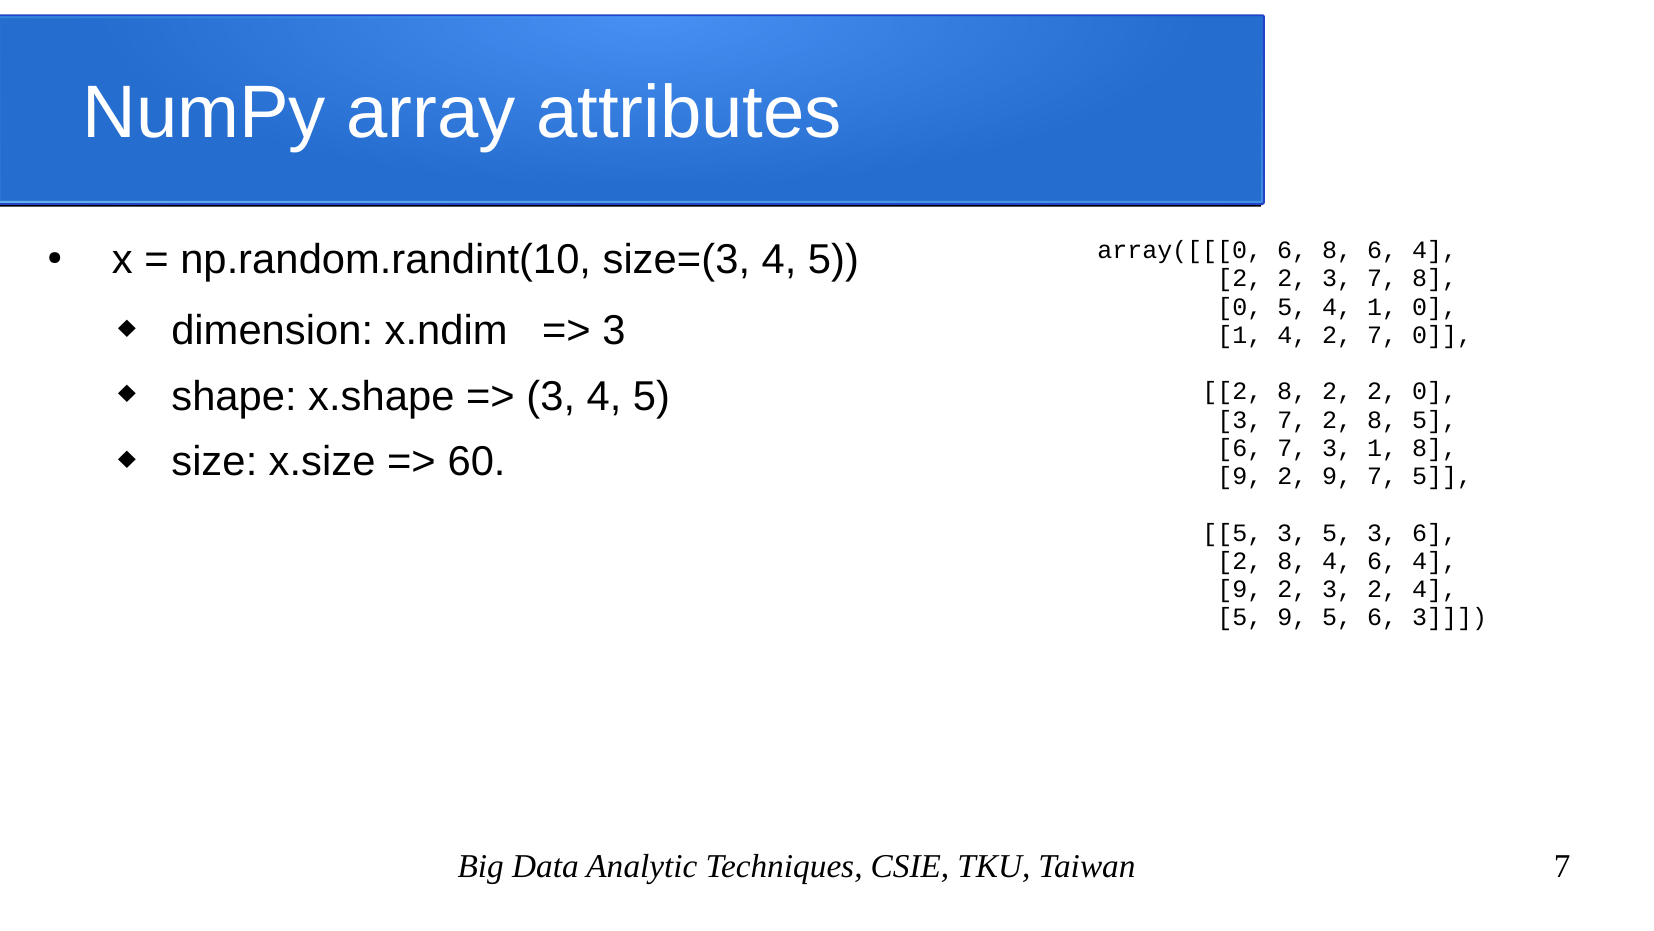

# NumPy array attributes
array([[[0, 6, 8, 6, 4],
 [2, 2, 3, 7, 8],
 [0, 5, 4, 1, 0],
 [1, 4, 2, 7, 0]],
 [[2, 8, 2, 2, 0],
 [3, 7, 2, 8, 5],
 [6, 7, 3, 1, 8],
 [9, 2, 9, 7, 5]],
 [[5, 3, 5, 3, 6],
 [2, 8, 4, 6, 4],
 [9, 2, 3, 2, 4],
 [5, 9, 5, 6, 3]]])
 x = np.random.randint(10, size=(3, 4, 5))
dimension: x.ndim => 3
shape: x.shape => (3, 4, 5)
size: x.size => 60.
Big Data Analytic Techniques, CSIE, TKU, Taiwan
7